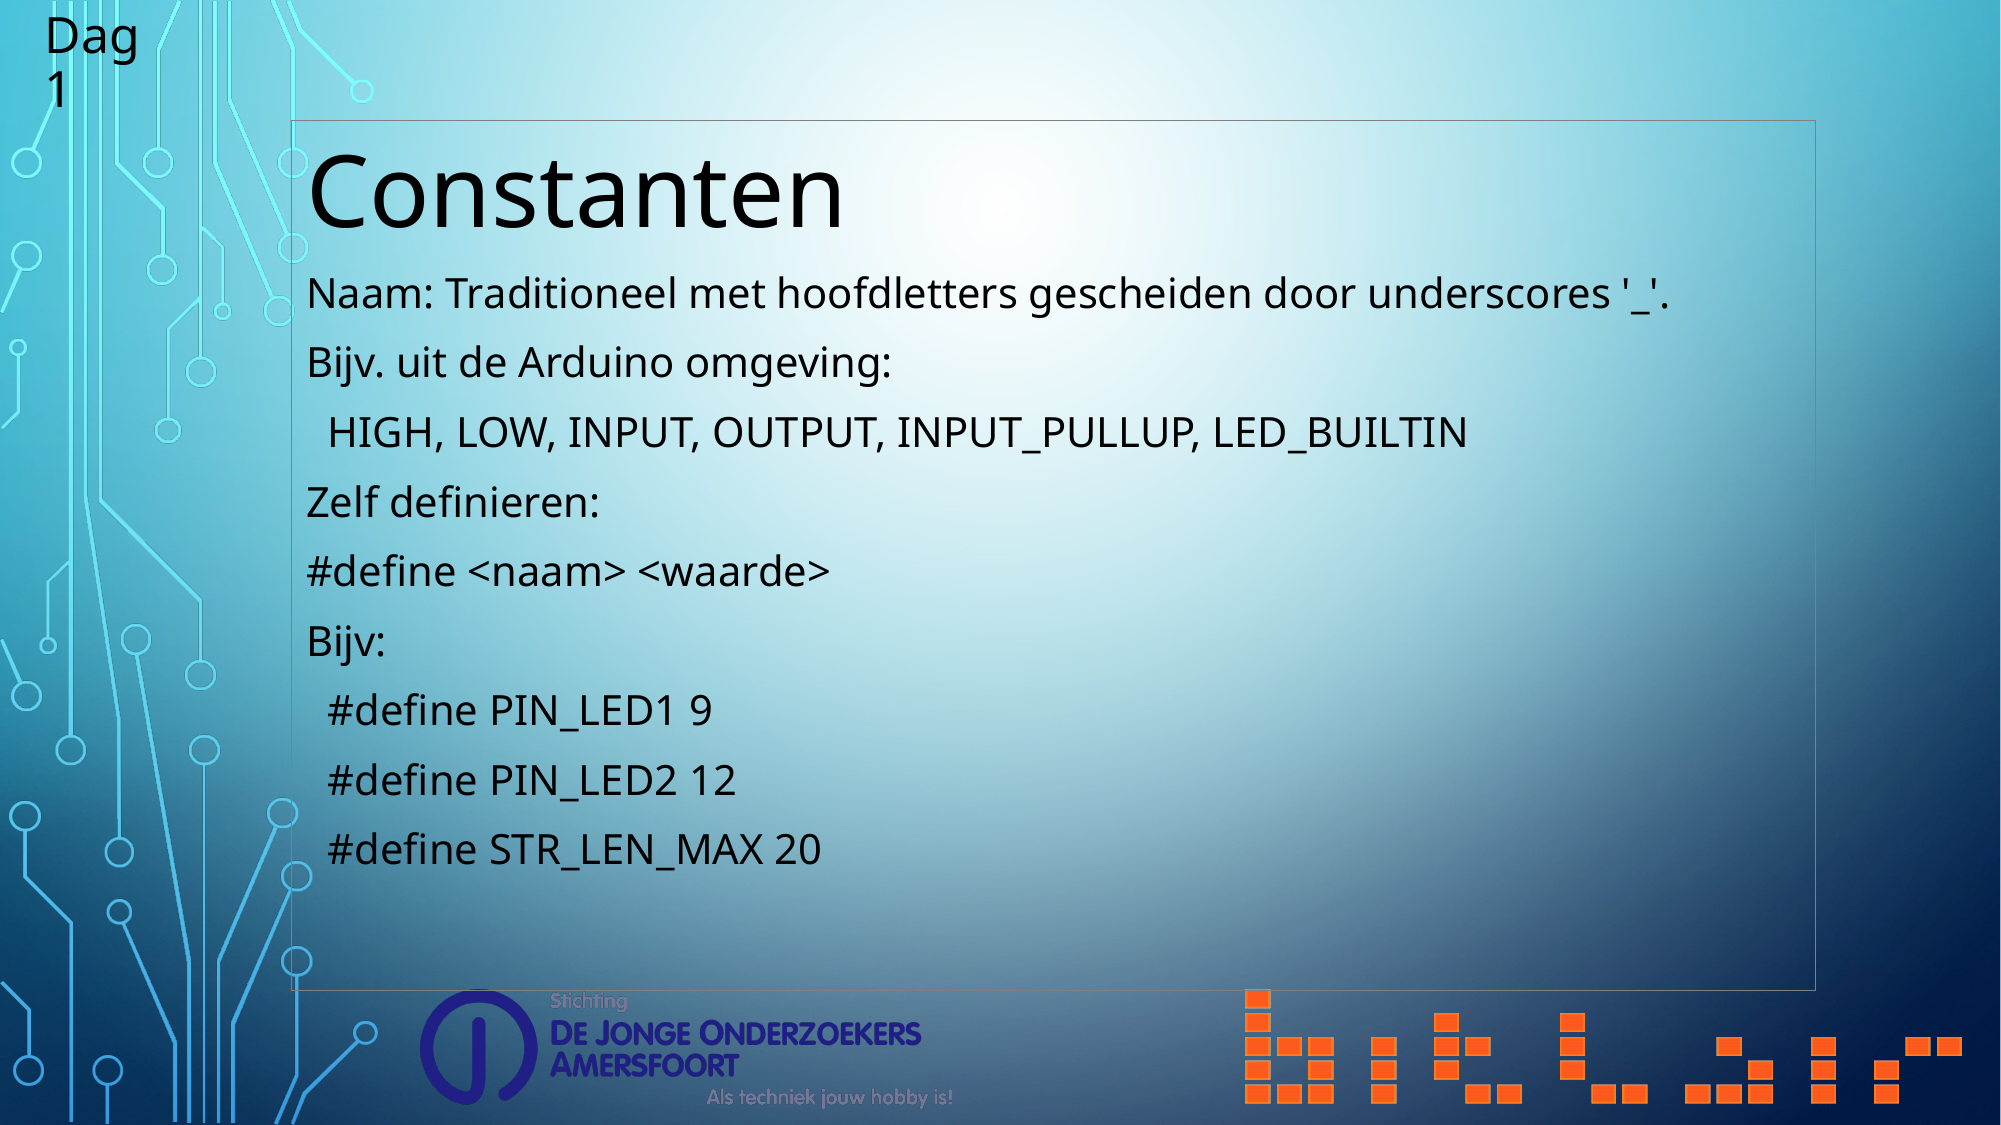

Dag1
Constanten
Naam: Traditioneel met hoofdletters gescheiden door underscores '_'.
Bijv. uit de Arduino omgeving:
 HIGH, LOW, INPUT, OUTPUT, INPUT_PULLUP, LED_BUILTIN
Zelf definieren:
#define <naam> <waarde>
Bijv:
 #define PIN_LED1 9
 #define PIN_LED2 12
 #define STR_LEN_MAX 20